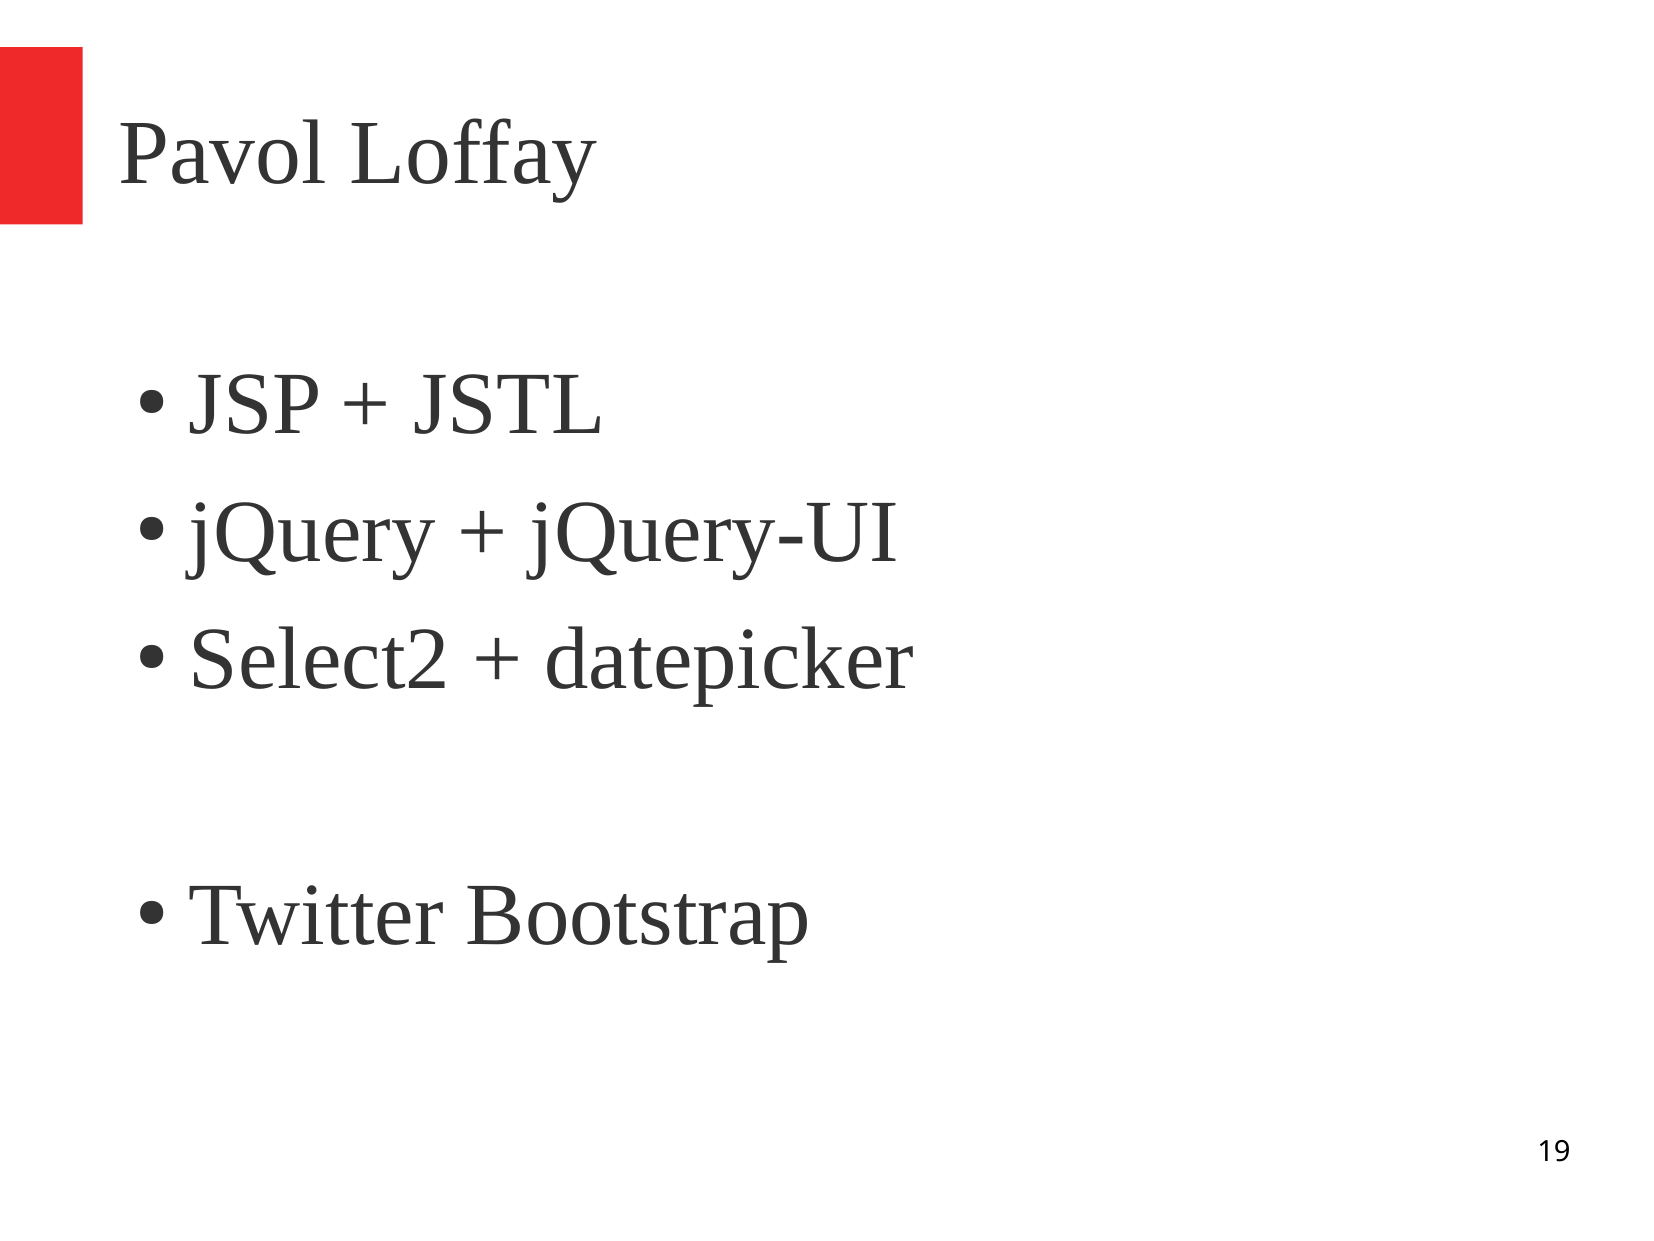

# Pavol Loffay
JSP + JSTL
jQuery + jQuery-UI
Select2 + datepicker
Twitter Bootstrap
19